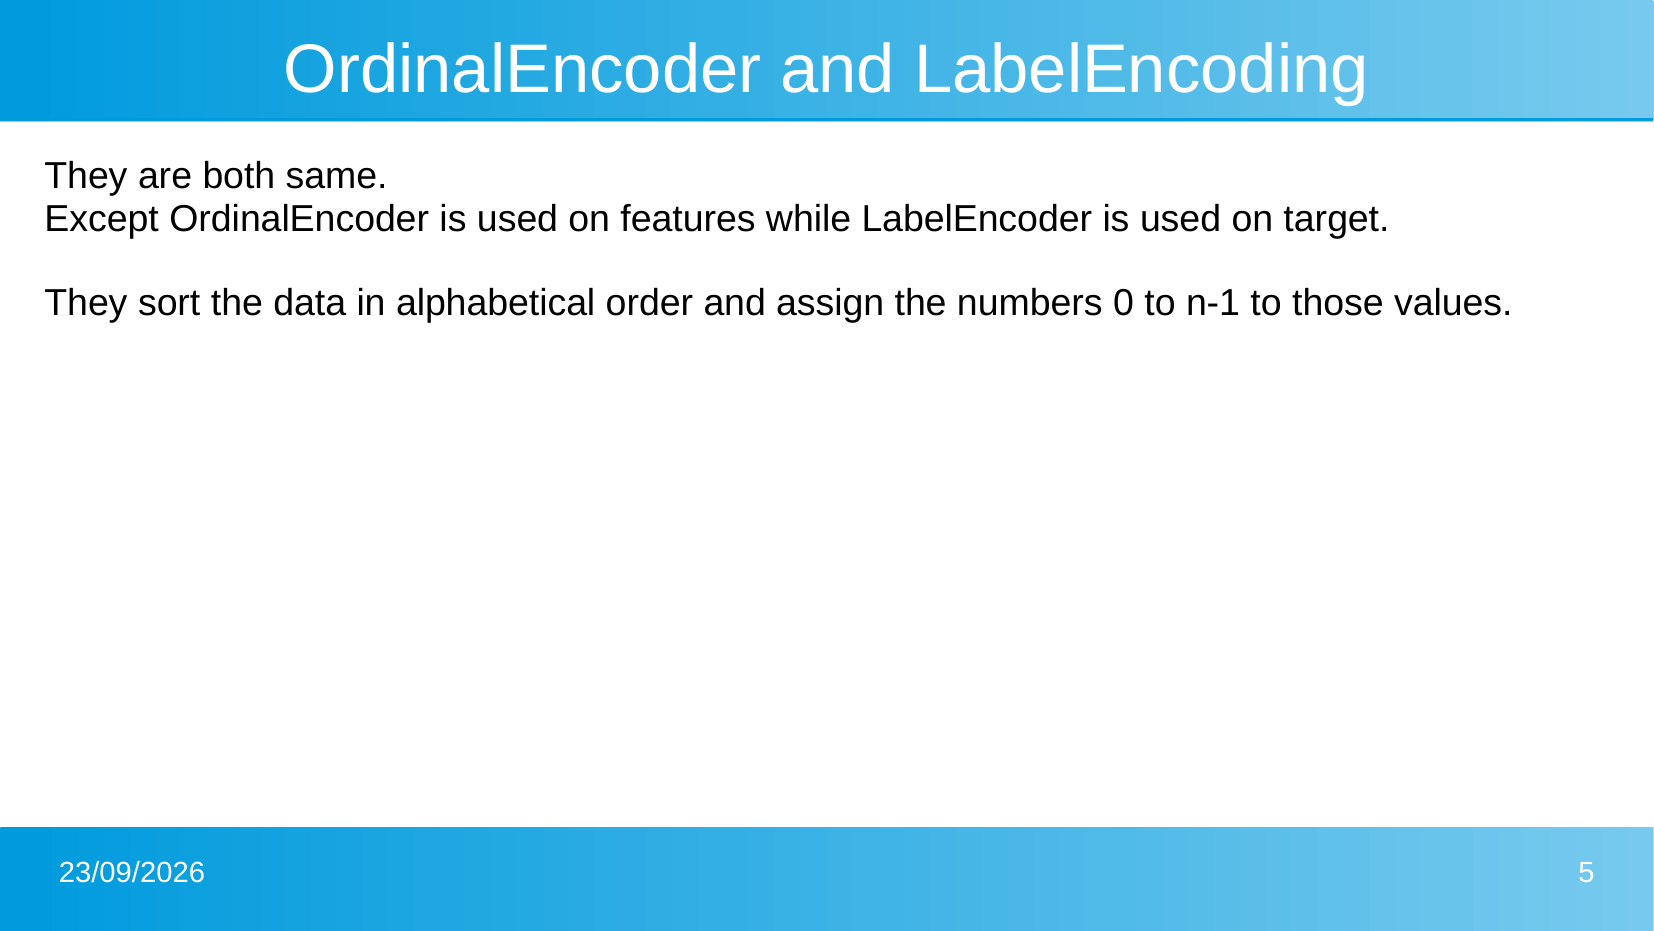

# OrdinalEncoder and LabelEncoding
They are both same.
Except OrdinalEncoder is used on features while LabelEncoder is used on target.
They sort the data in alphabetical order and assign the numbers 0 to n-1 to those values.
5